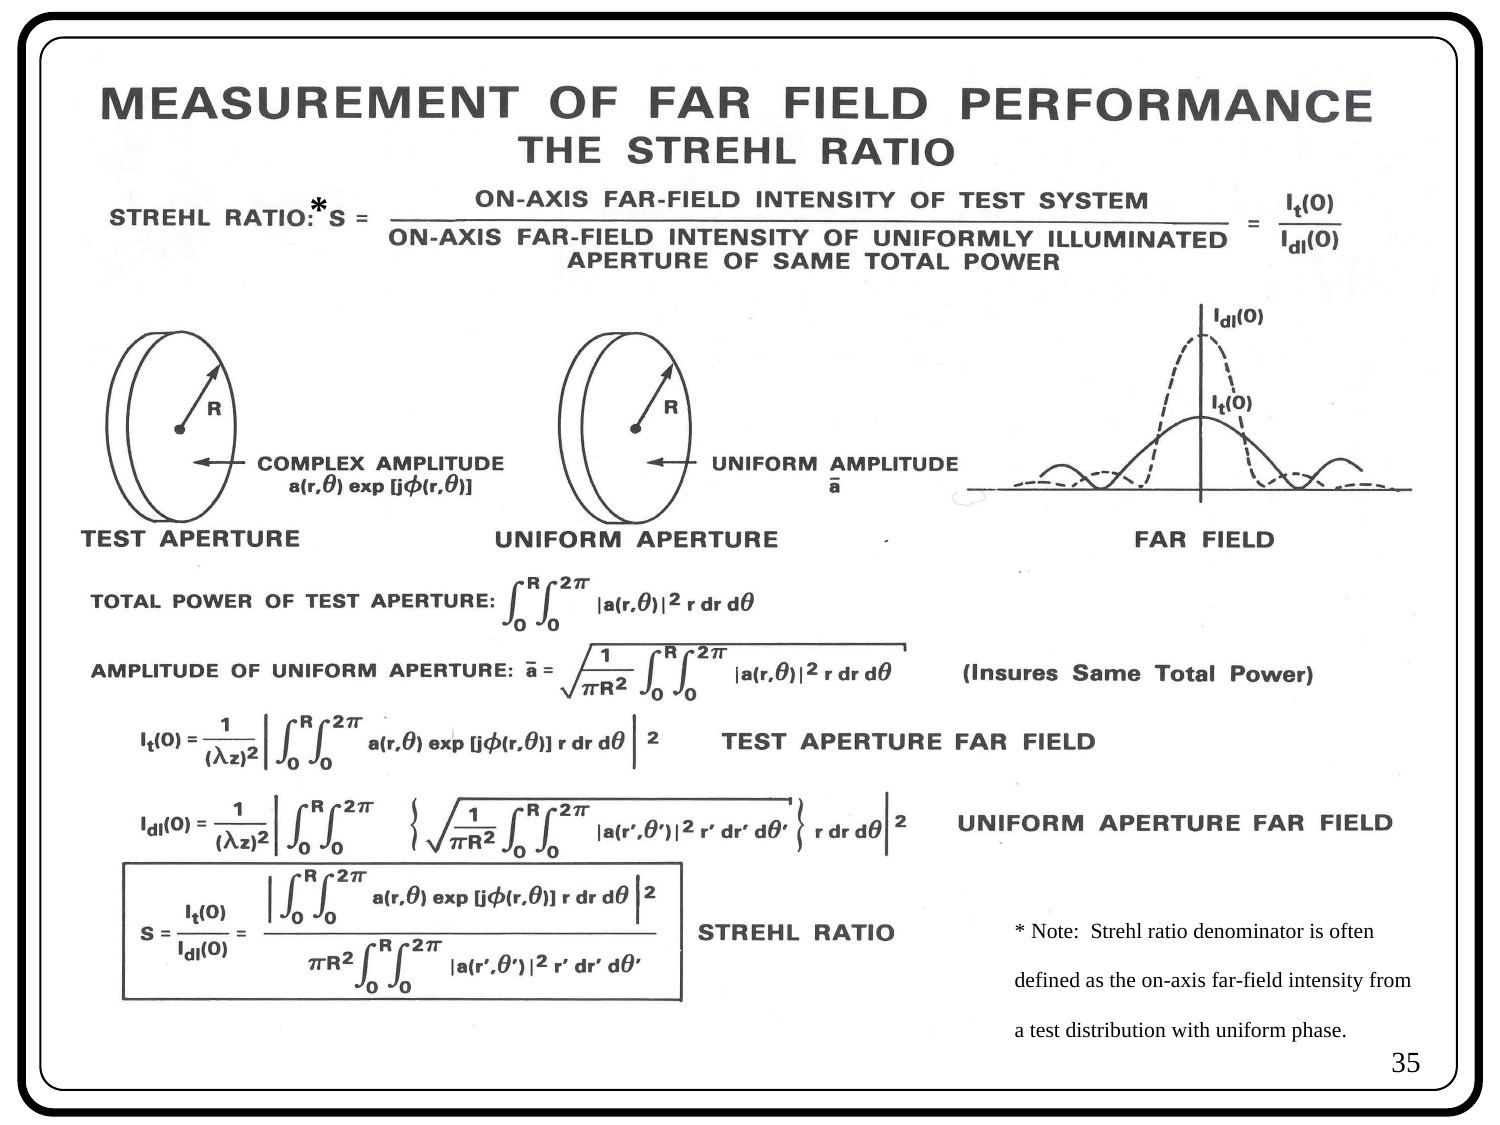

*
* Note: Strehl ratio denominator is often defined as the on-axis far-field intensity from a test distribution with uniform phase.